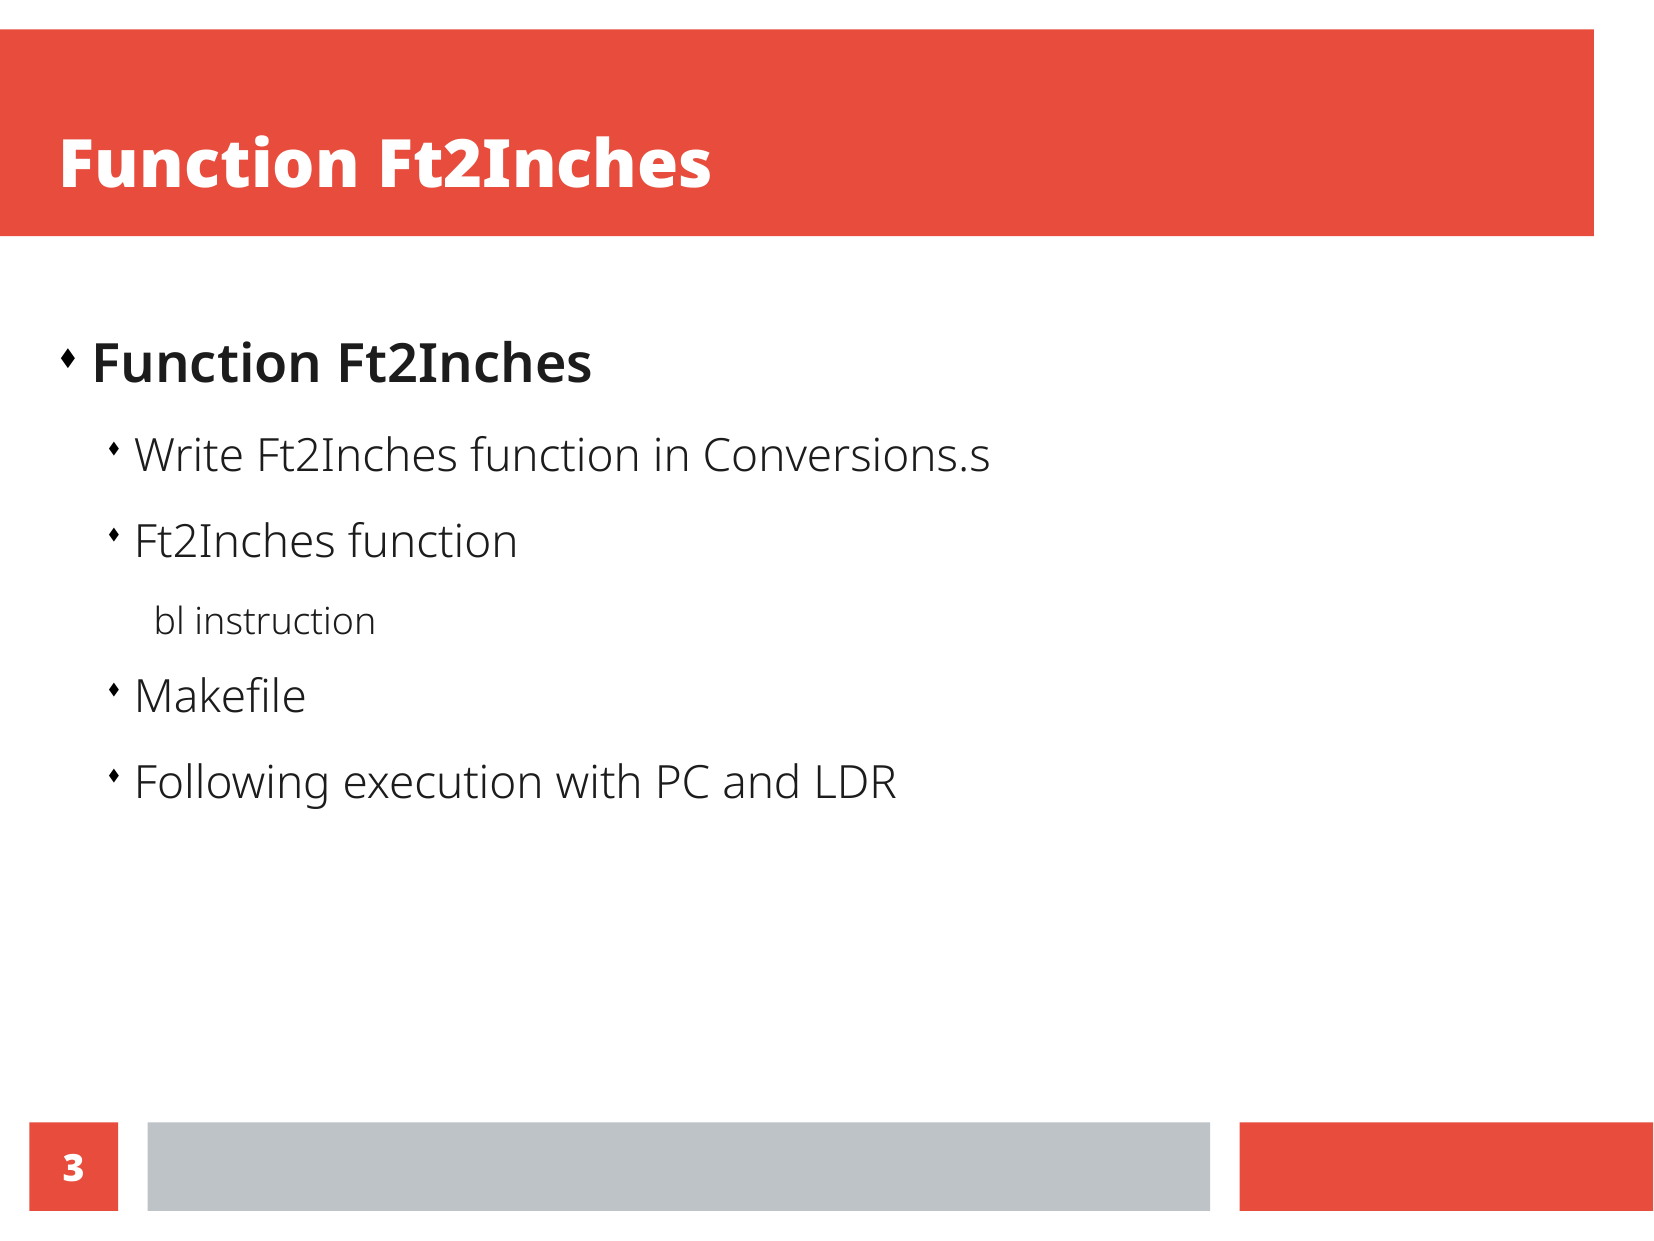

# Function Ft2Inches
 Function Ft2Inches
 Write Ft2Inches function in Conversions.s
 Ft2Inches function
bl instruction
 Makefile
 Following execution with PC and LDR
3